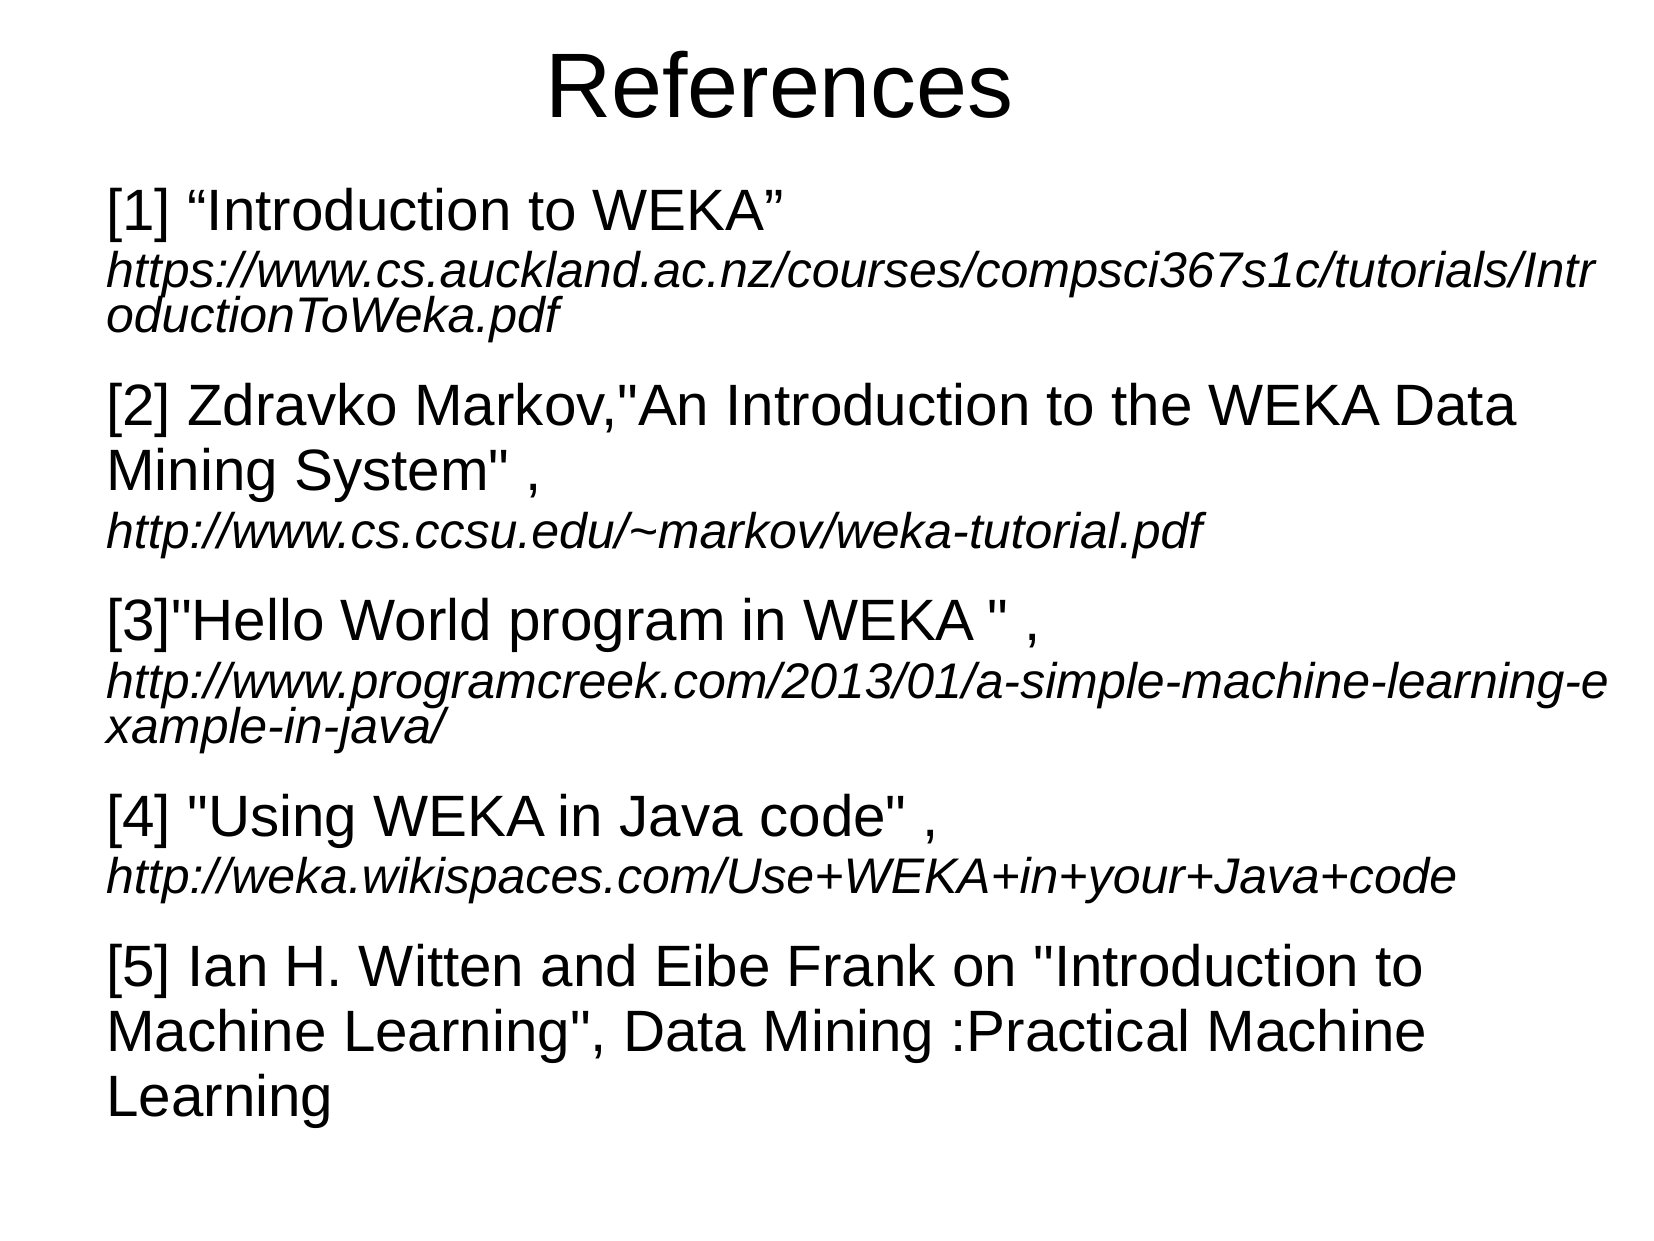

# References
[1] “Introduction to WEKA” https://www.cs.auckland.ac.nz/courses/compsci367s1c/tutorials/IntroductionToWeka.pdf
[2] Zdravko Markov,"An Introduction to the WEKA Data Mining System" , http://www.cs.ccsu.edu/~markov/weka-tutorial.pdf
[3]"Hello World program in WEKA " , http://www.programcreek.com/2013/01/a-simple-machine-learning-example-in-java/
[4] "Using WEKA in Java code" , http://weka.wikispaces.com/Use+WEKA+in+your+Java+code
[5] Ian H. Witten and Eibe Frank on "Introduction to Machine Learning", Data Mining :Practical Machine Learning